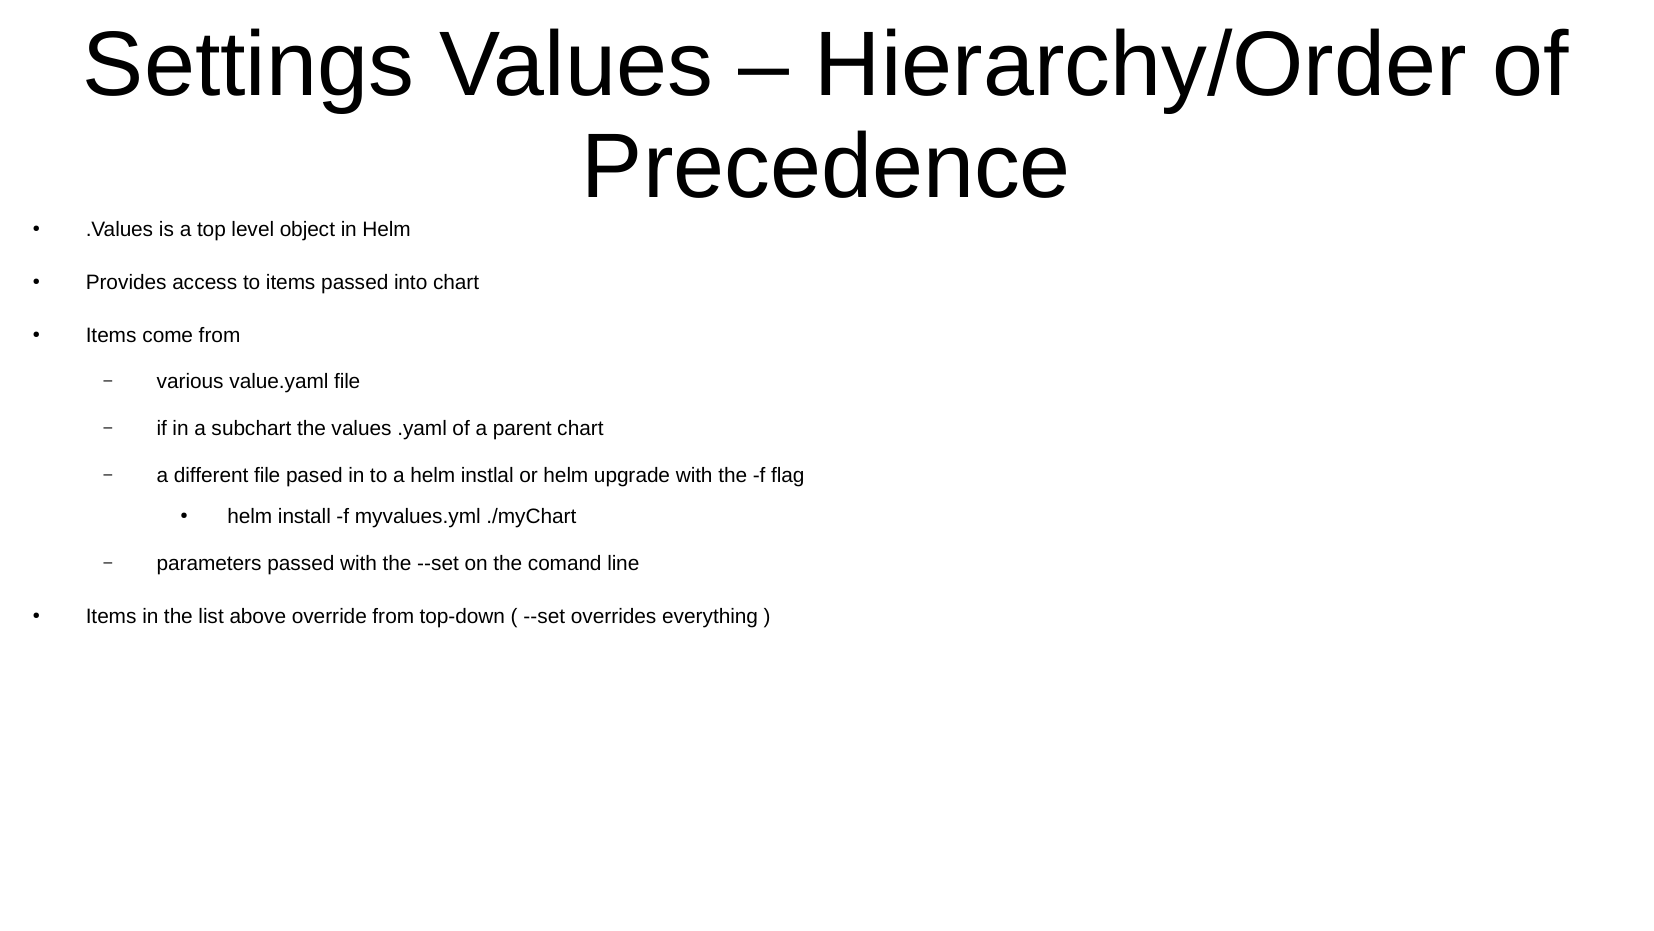

# Settings Values – Hierarchy/Order of Precedence
.Values is a top level object in Helm
Provides access to items passed into chart
Items come from
various value.yaml file
if in a subchart the values .yaml of a parent chart
a different file pased in to a helm instlal or helm upgrade with the -f flag
helm install -f myvalues.yml ./myChart
parameters passed with the --set on the comand line
Items in the list above override from top-down ( --set overrides everything )